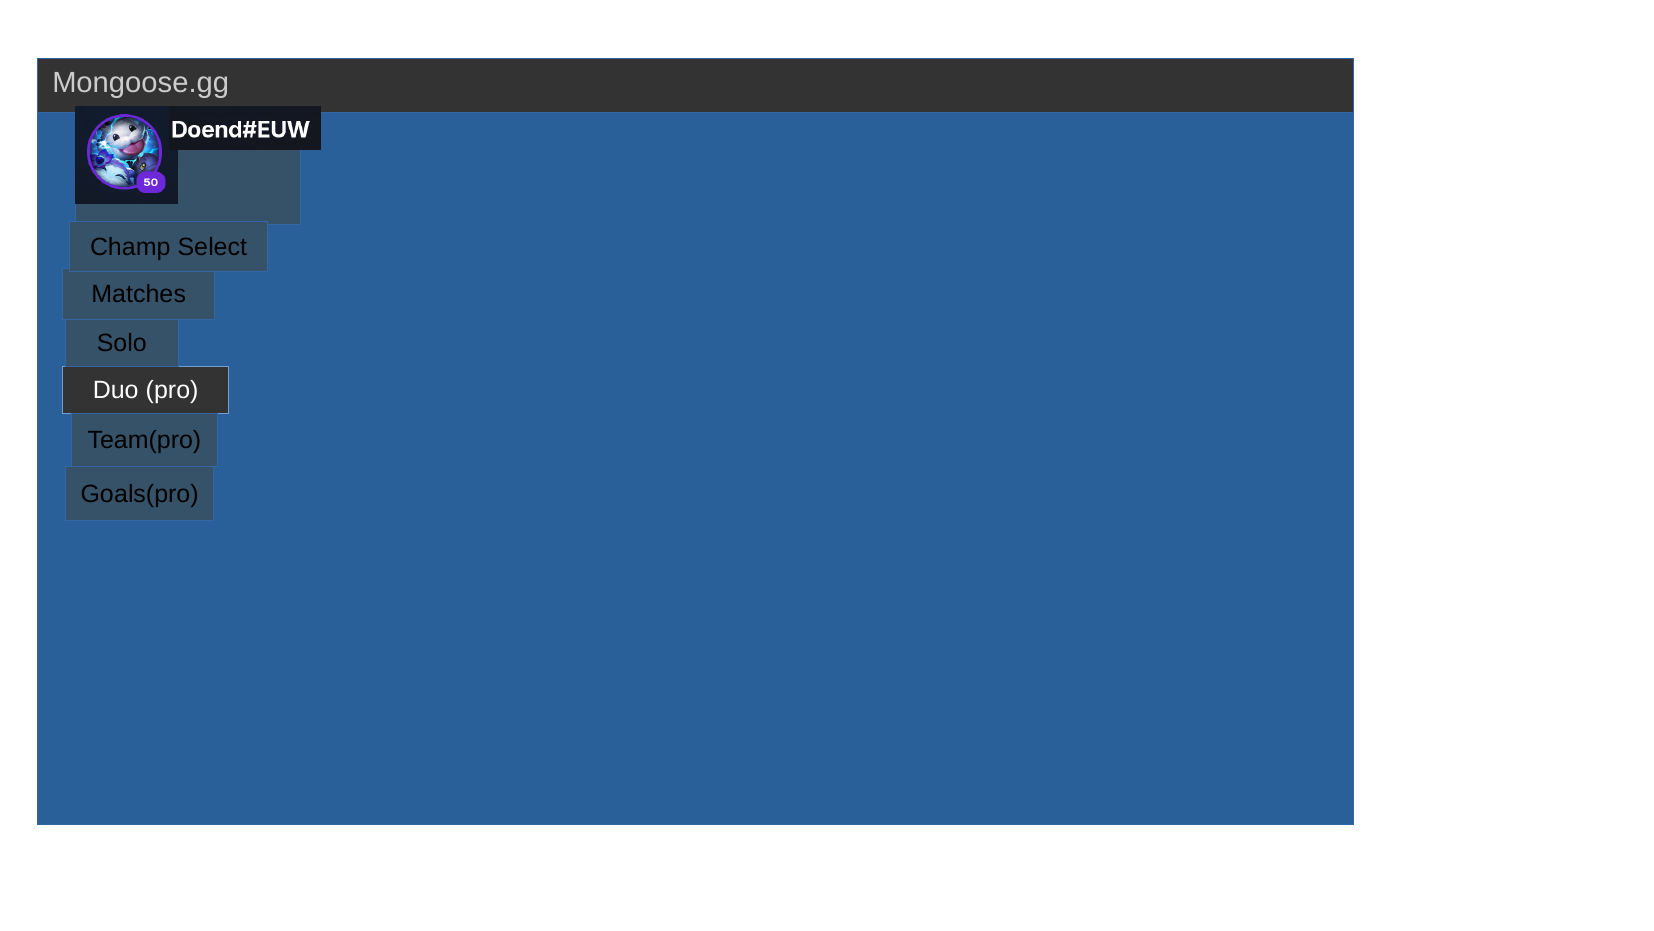

Mongoose.gg
Champ Select
Matches
Solo
Duo (pro)
Team(pro)
Goals(pro)